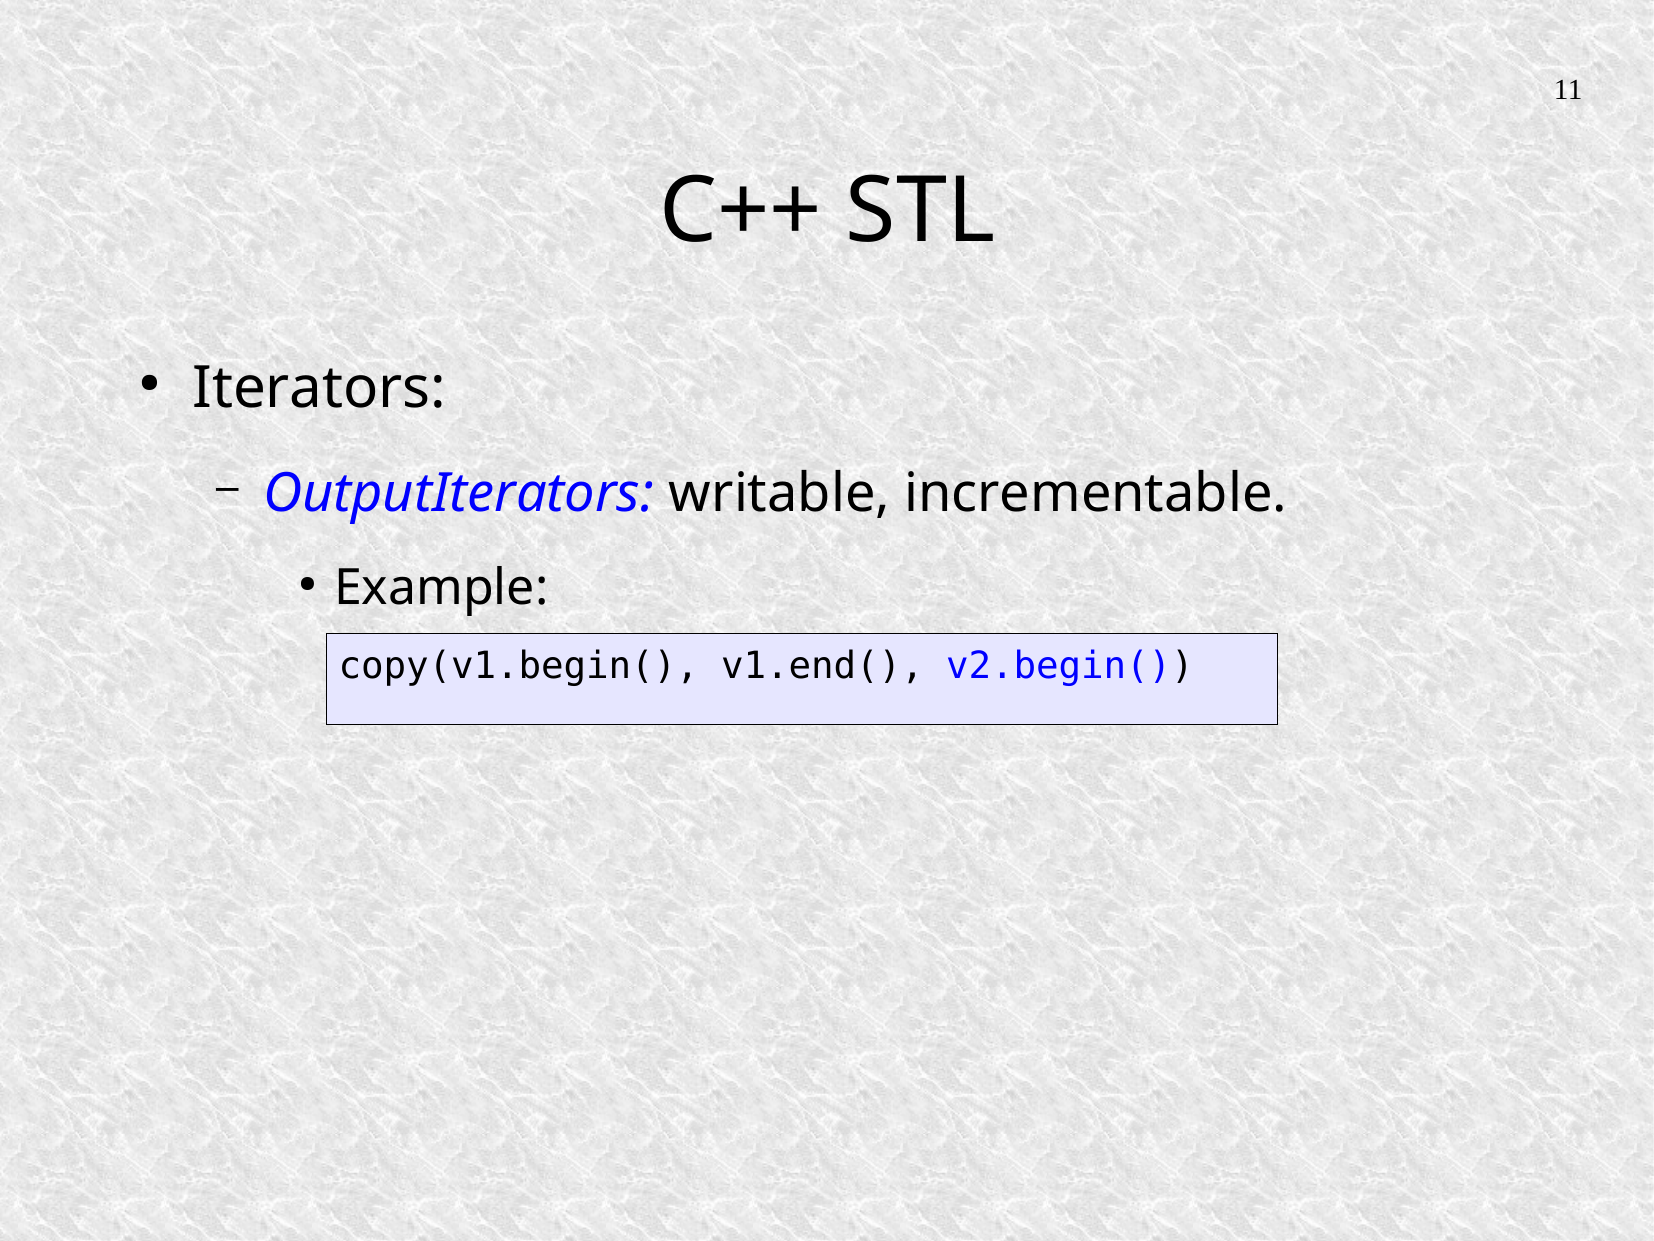

11
# C++ STL
Iterators:
OutputIterators: writable, incrementable.
Example:
copy(v1.begin(), v1.end(), v2.begin())